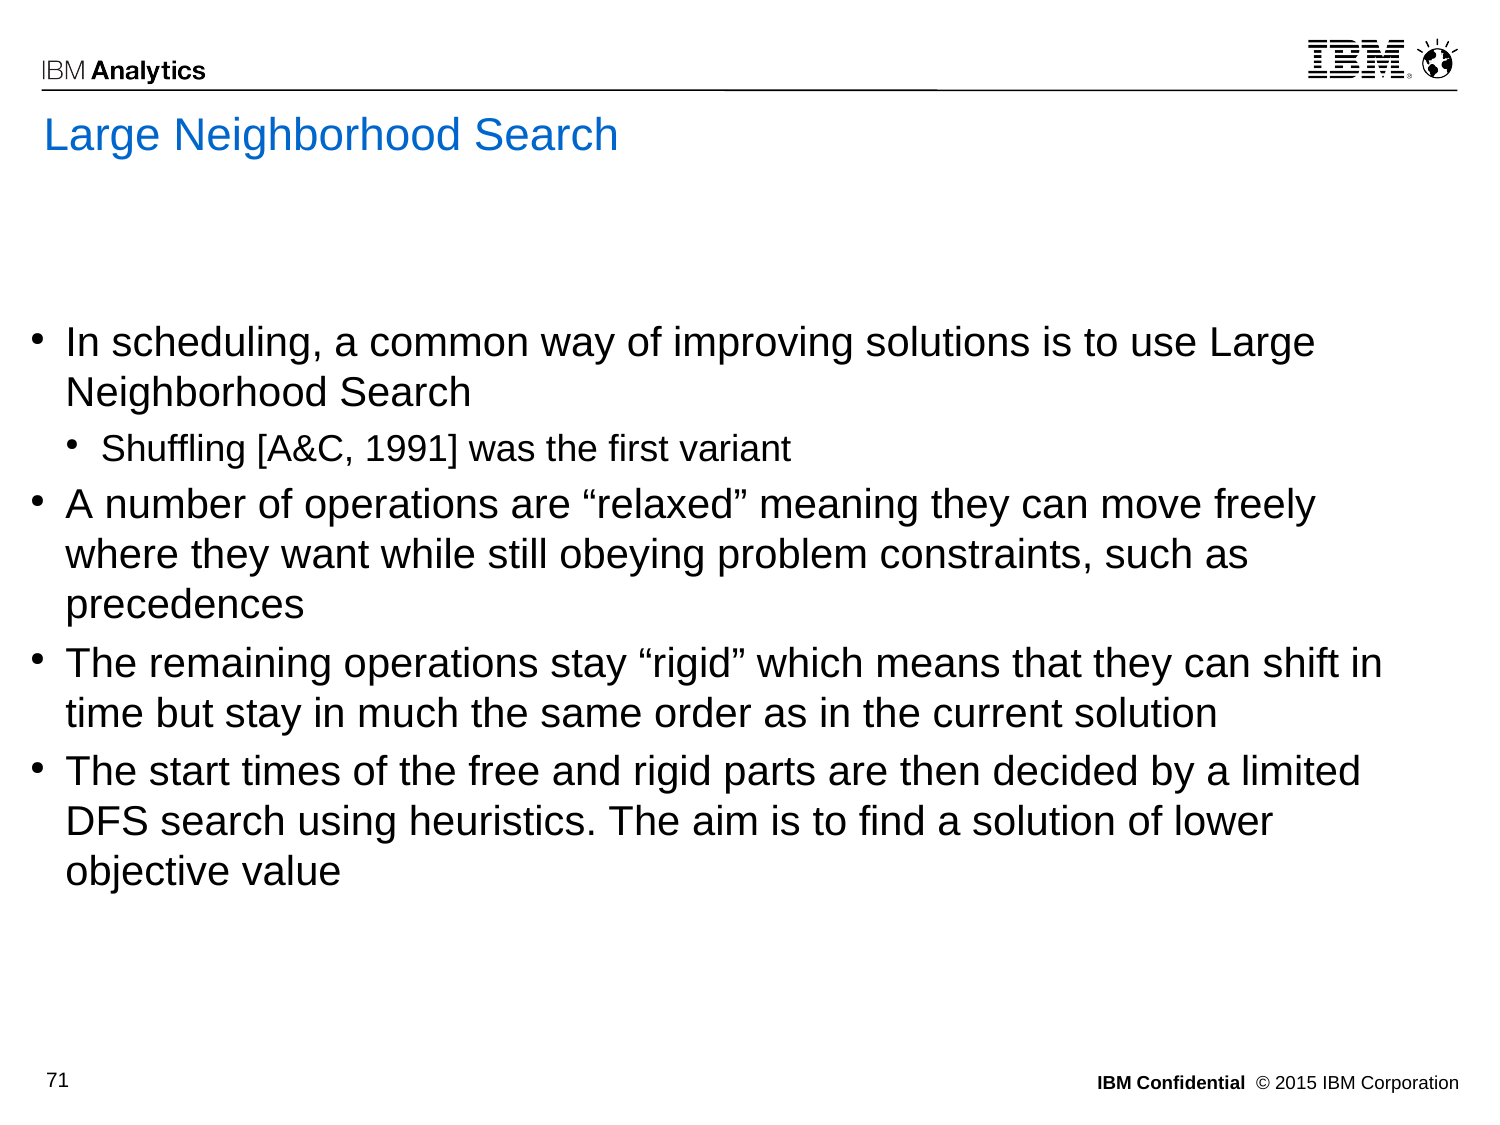

# Large Neighborhood Search
In scheduling, a common way of improving solutions is to use Large Neighborhood Search
Shuffling [A&C, 1991] was the first variant
A number of operations are “relaxed” meaning they can move freely where they want while still obeying problem constraints, such as precedences
The remaining operations stay “rigid” which means that they can shift in time but stay in much the same order as in the current solution
The start times of the free and rigid parts are then decided by a limited DFS search using heuristics. The aim is to find a solution of lower objective value